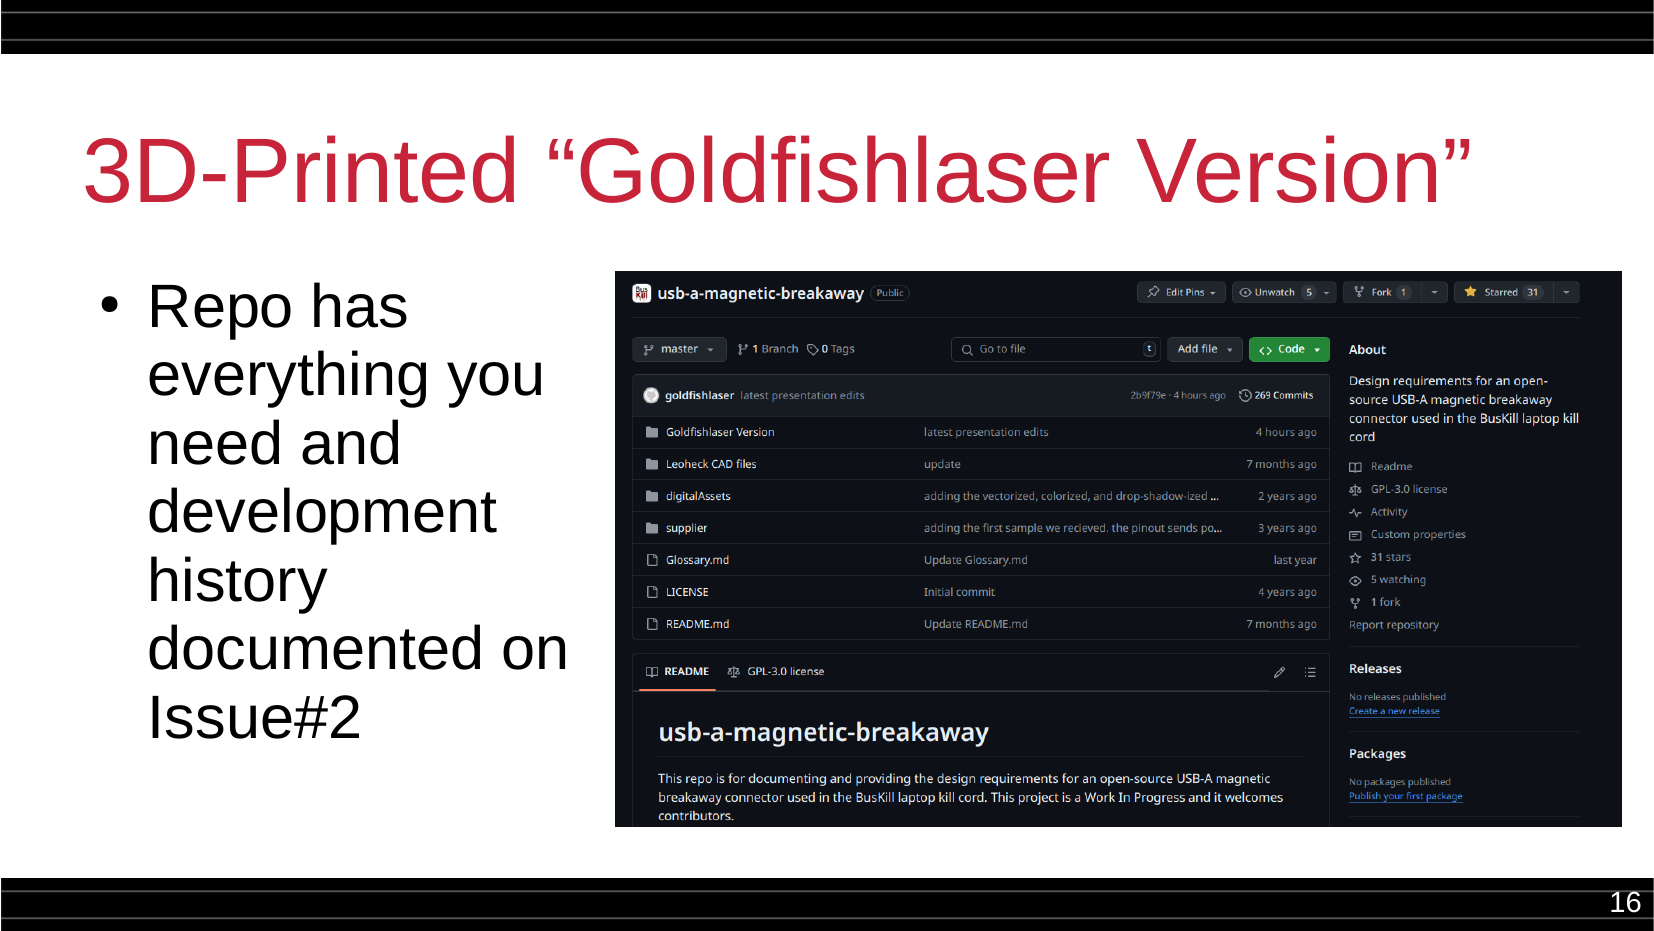

# 3D-Printed “Goldfishlaser Version”
Repo has everything you need and development history documented on Issue#2